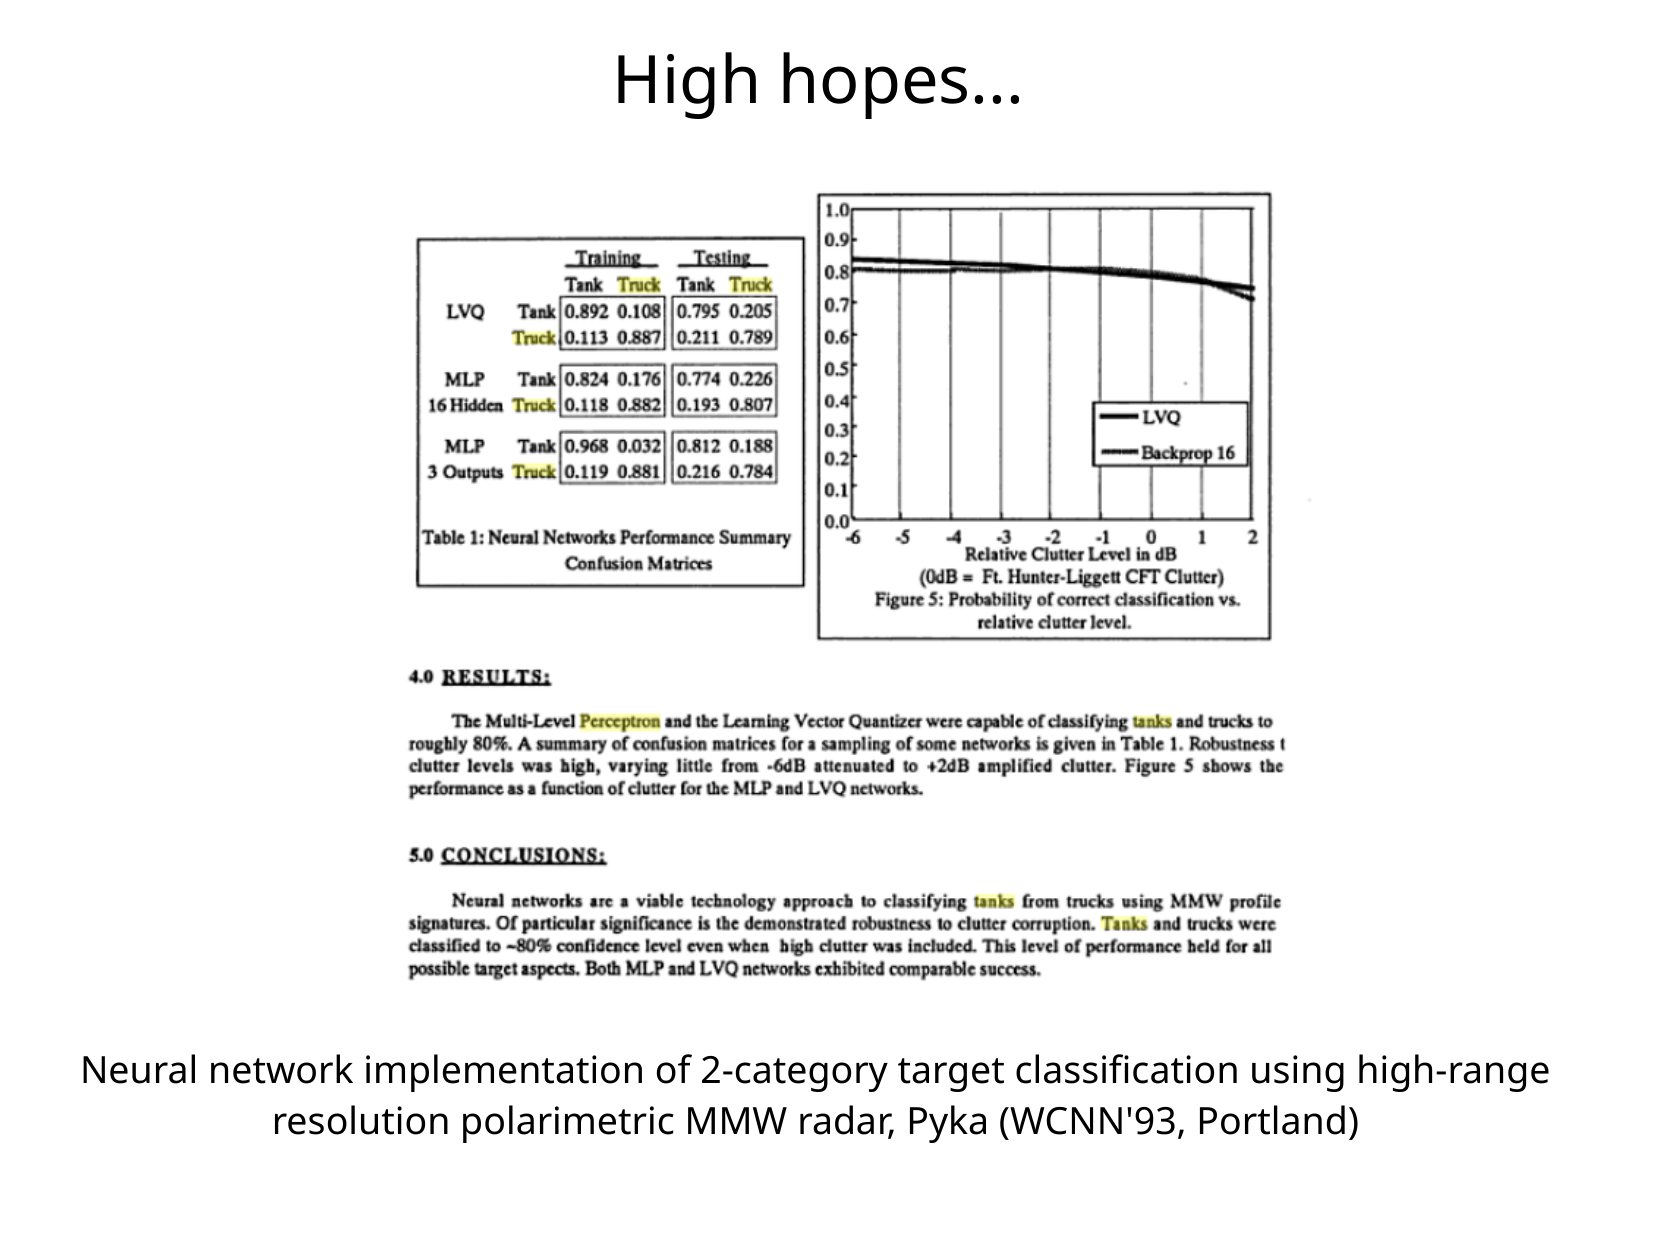

# High hopes...
Neural network implementation of 2-category target classification using high-range resolution polarimetric MMW radar, Pyka (WCNN'93, Portland)